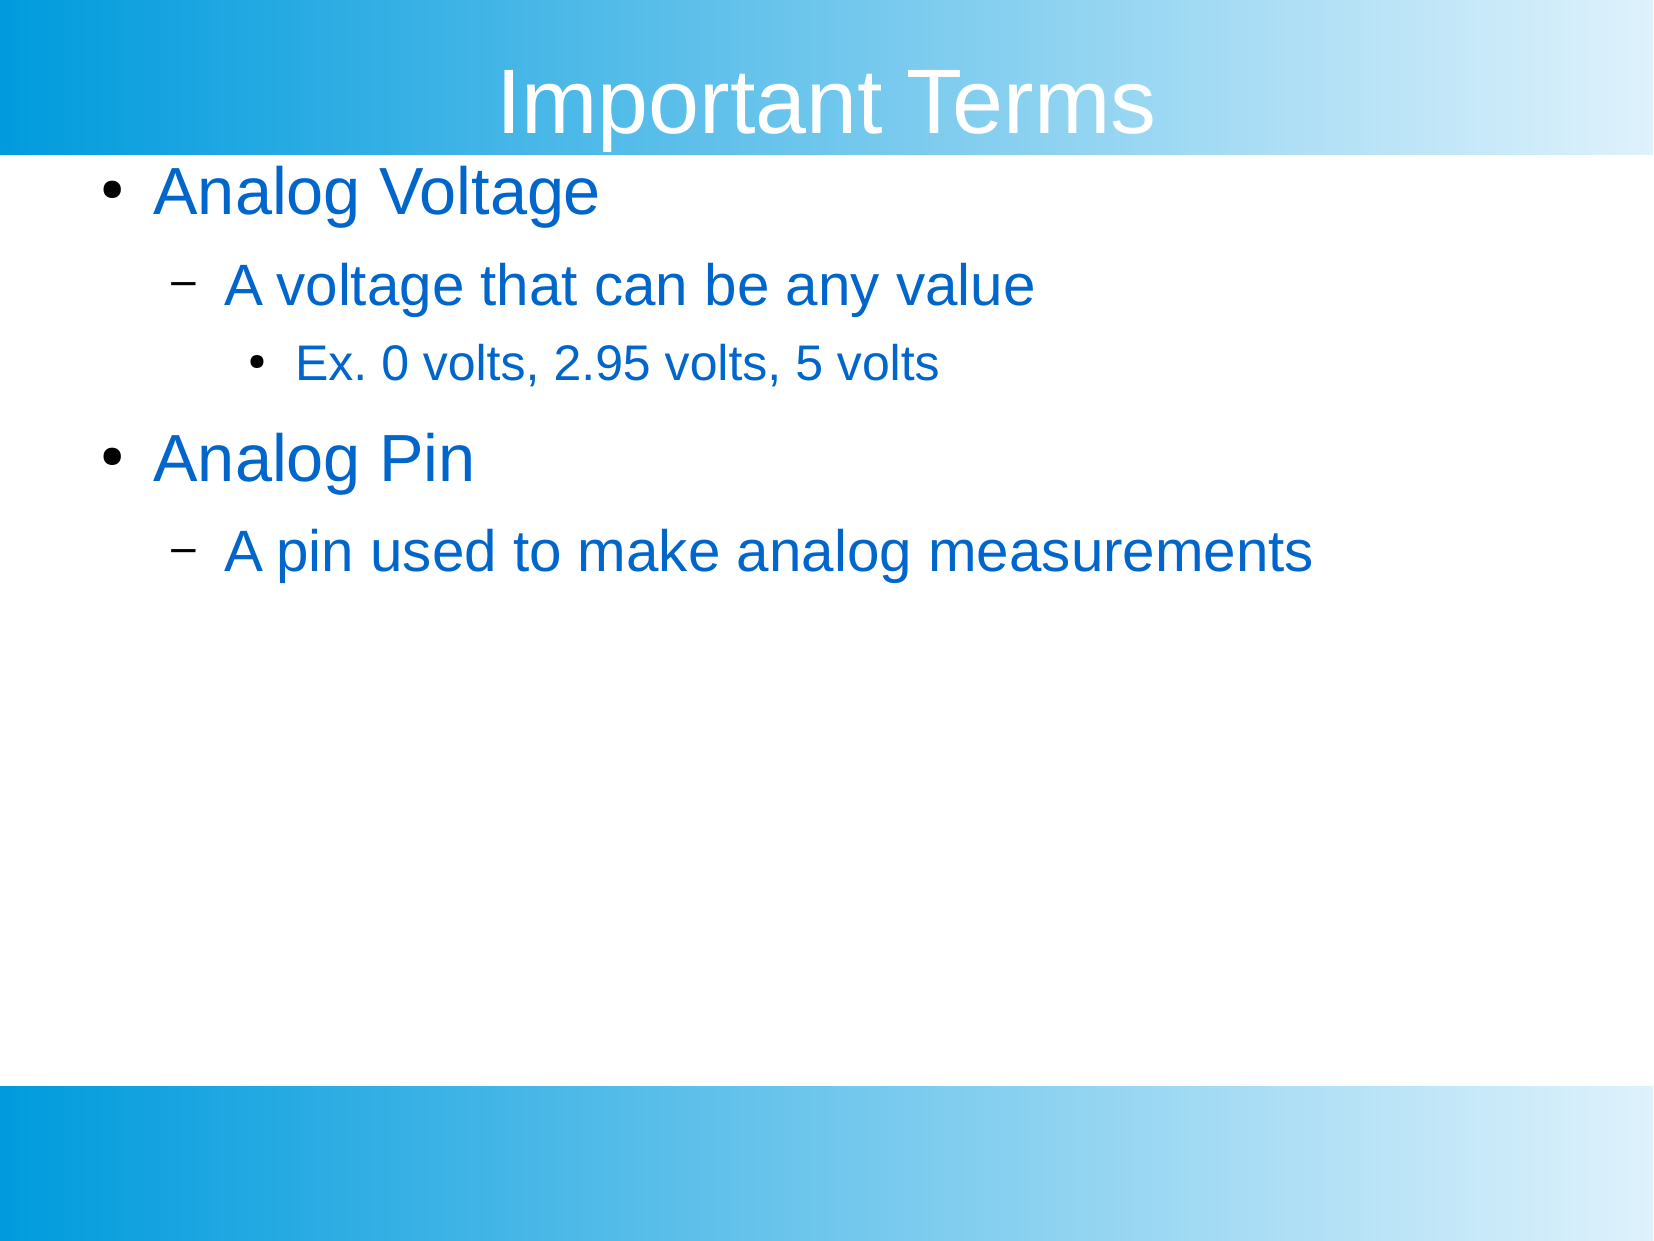

# Important Terms
Analog Voltage
A voltage that can be any value
Ex. 0 volts, 2.95 volts, 5 volts
Analog Pin
A pin used to make analog measurements